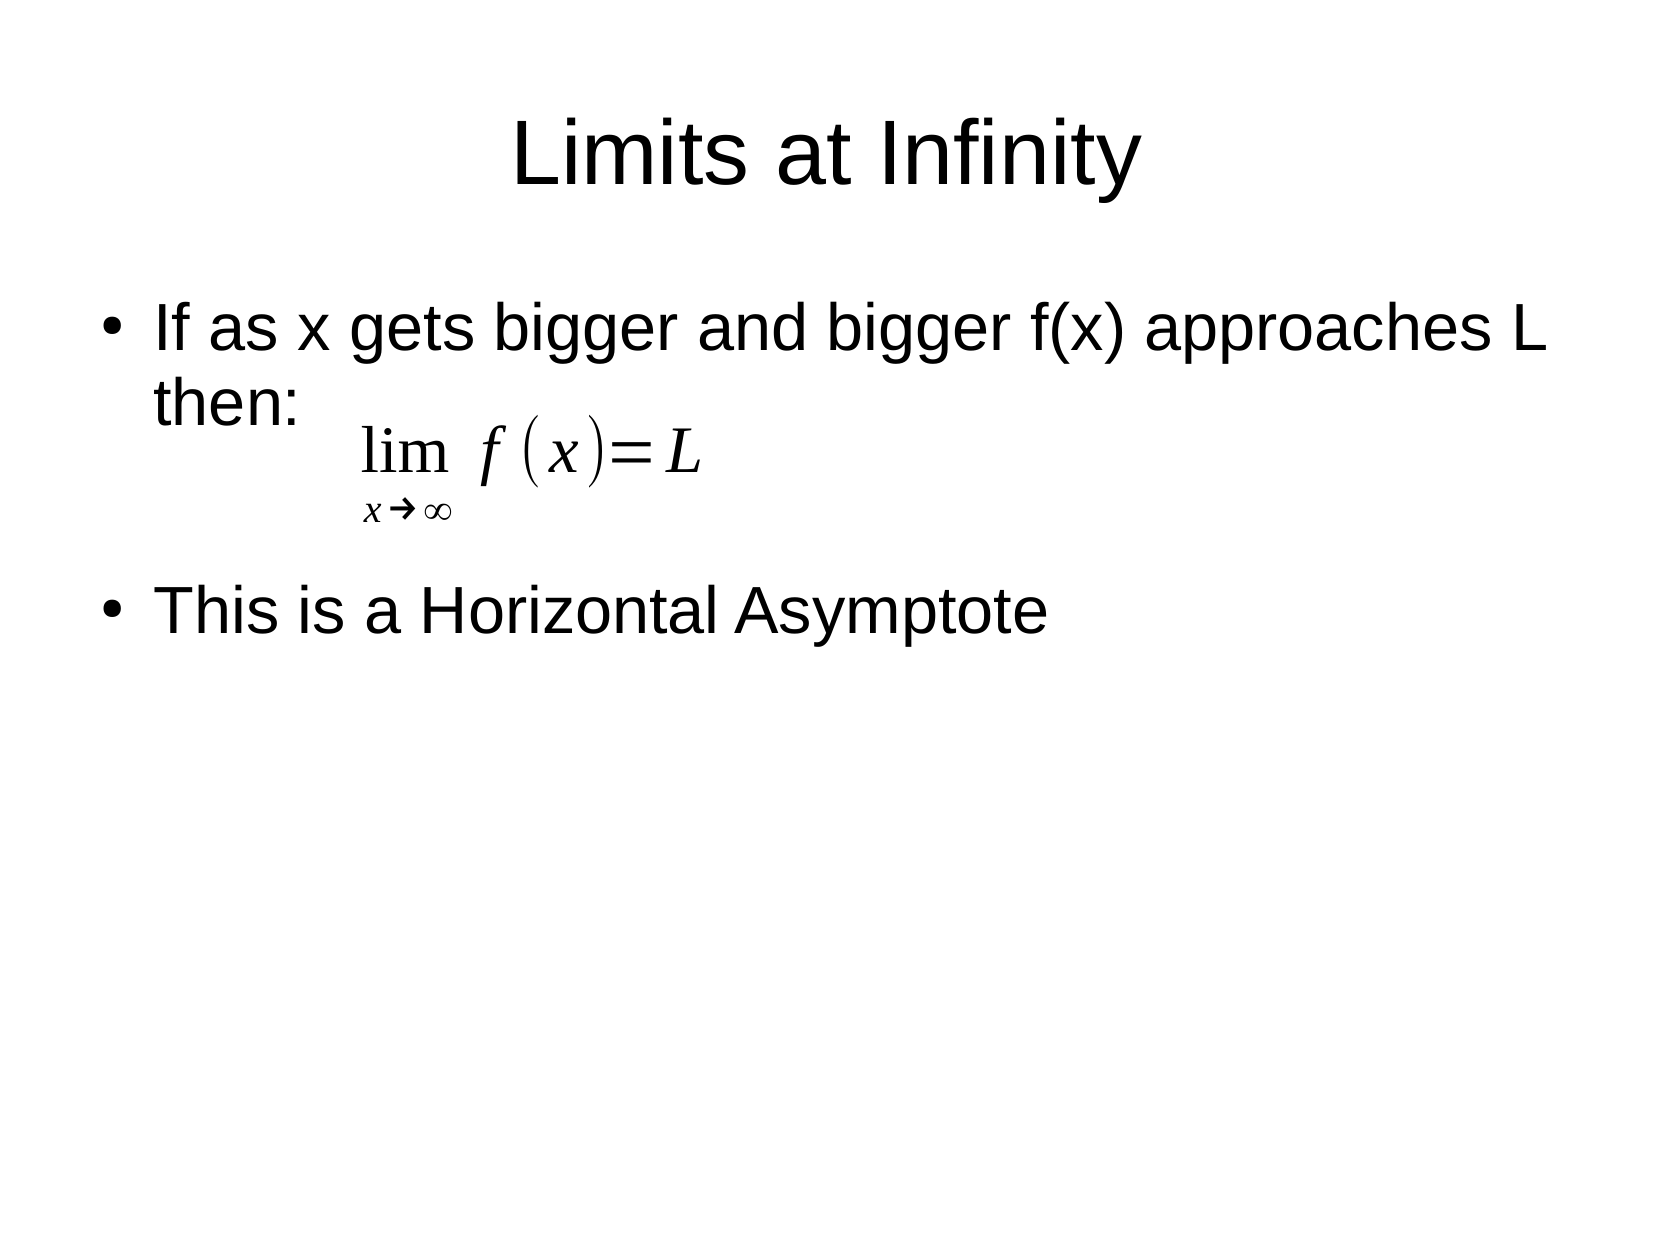

# Limits at Infinity
If as x gets bigger and bigger f(x) approaches L then:
This is a Horizontal Asymptote